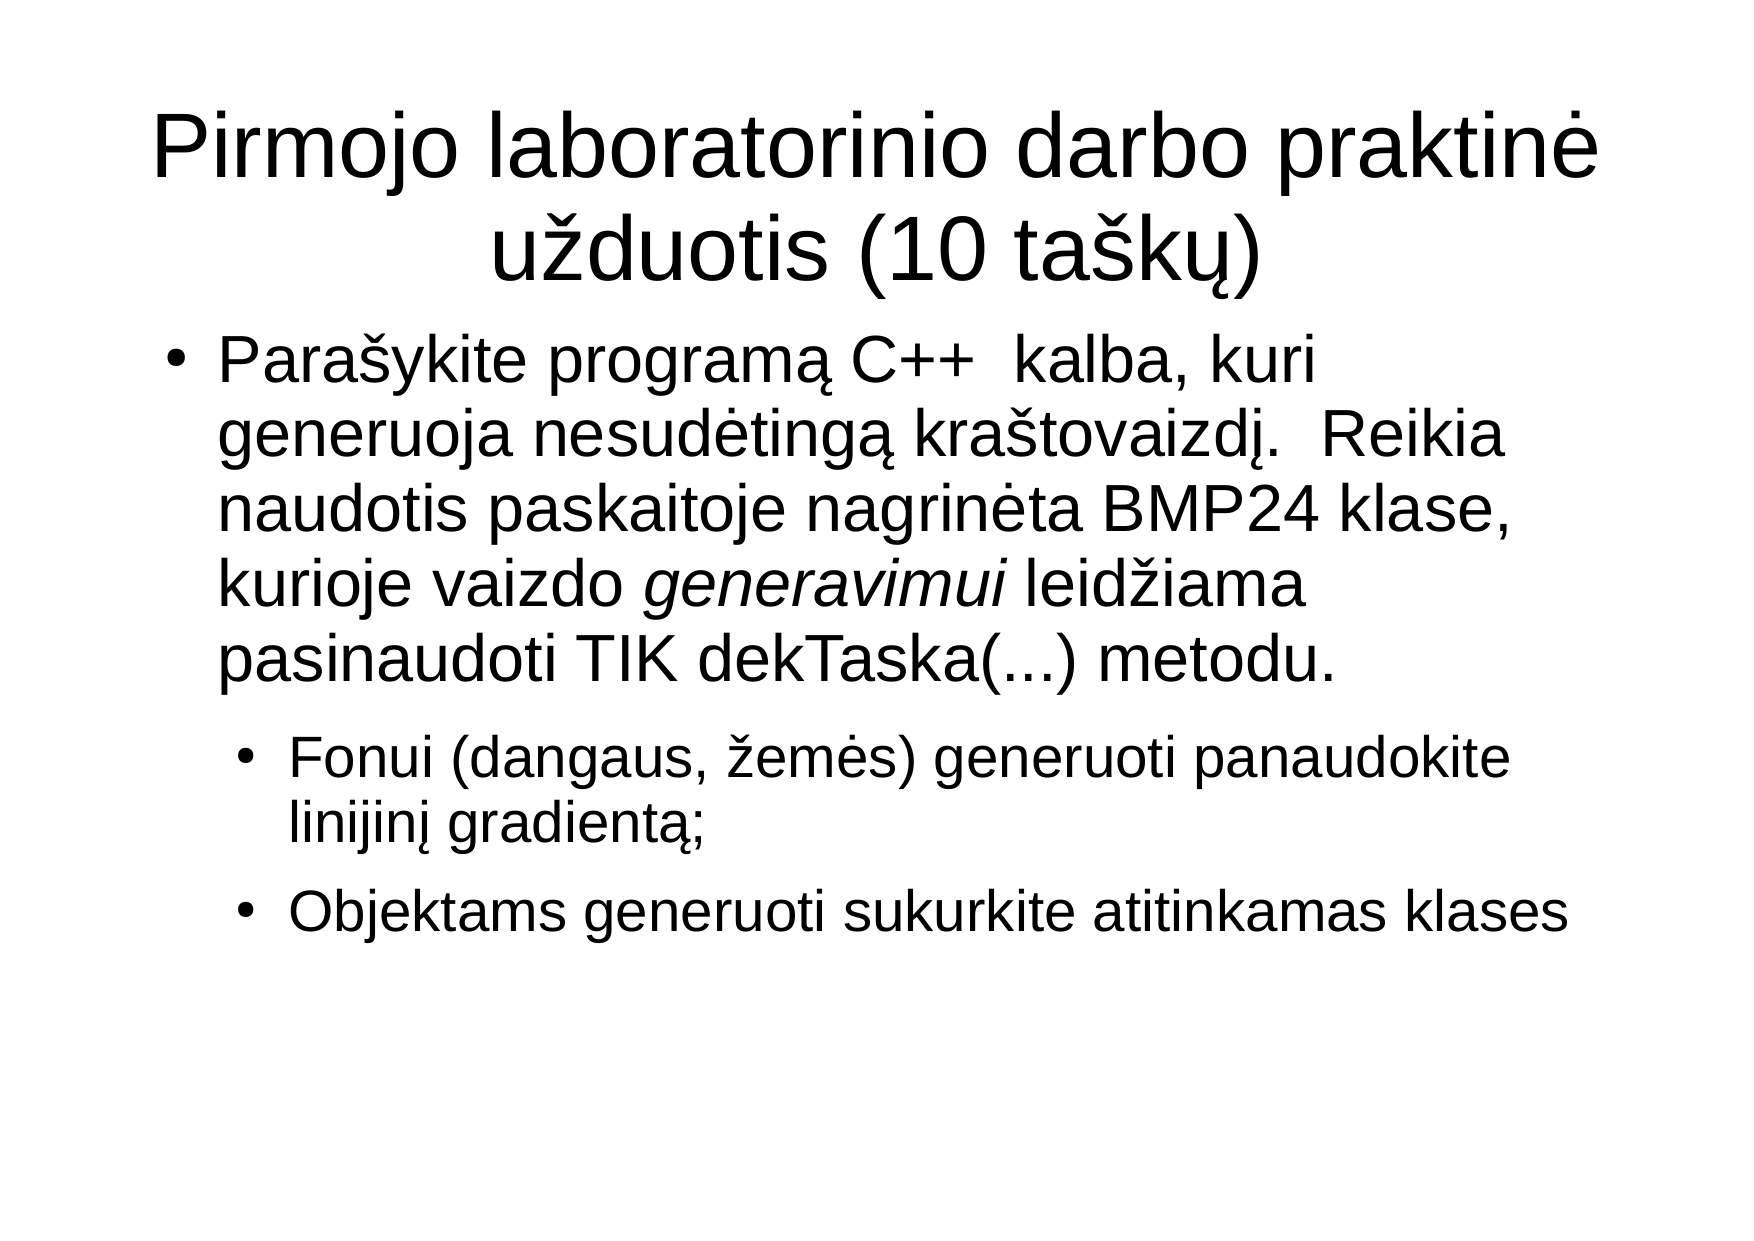

# Pirmojo laboratorinio darbo praktinė užduotis (10 taškų)
Parašykite programą C++ kalba, kuri generuoja nesudėtingą kraštovaizdį. Reikia naudotis paskaitoje nagrinėta BMP24 klase, kurioje vaizdo generavimui leidžiama pasinaudoti TIK dekTaska(...) metodu.
Fonui (dangaus, žemės) generuoti panaudokite linijinį gradientą;
Objektams generuoti sukurkite atitinkamas klases